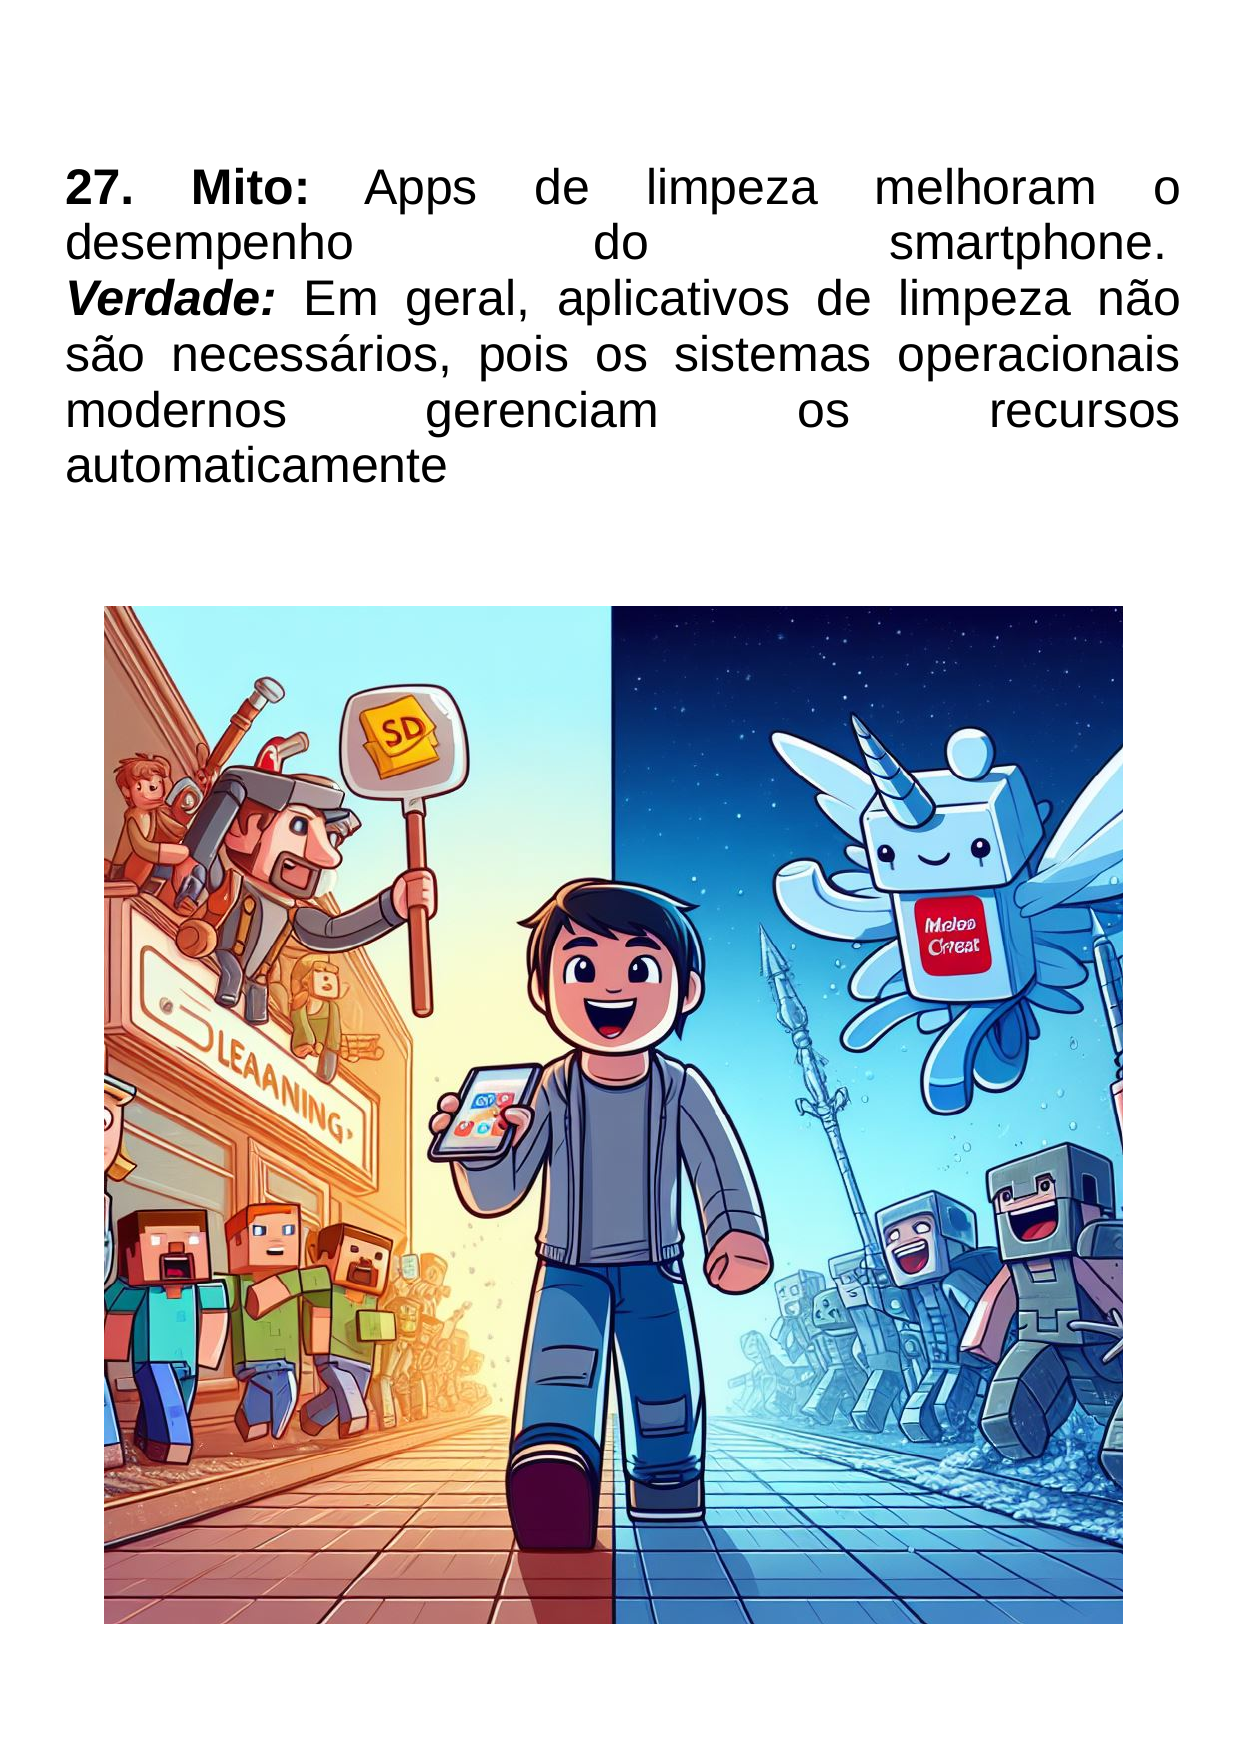

# 27. Mito: Apps de limpeza melhoram o desempenho do smartphone.  Verdade: Em geral, aplicativos de limpeza não são necessários, pois os sistemas operacionais modernos gerenciam os recursos automaticamente